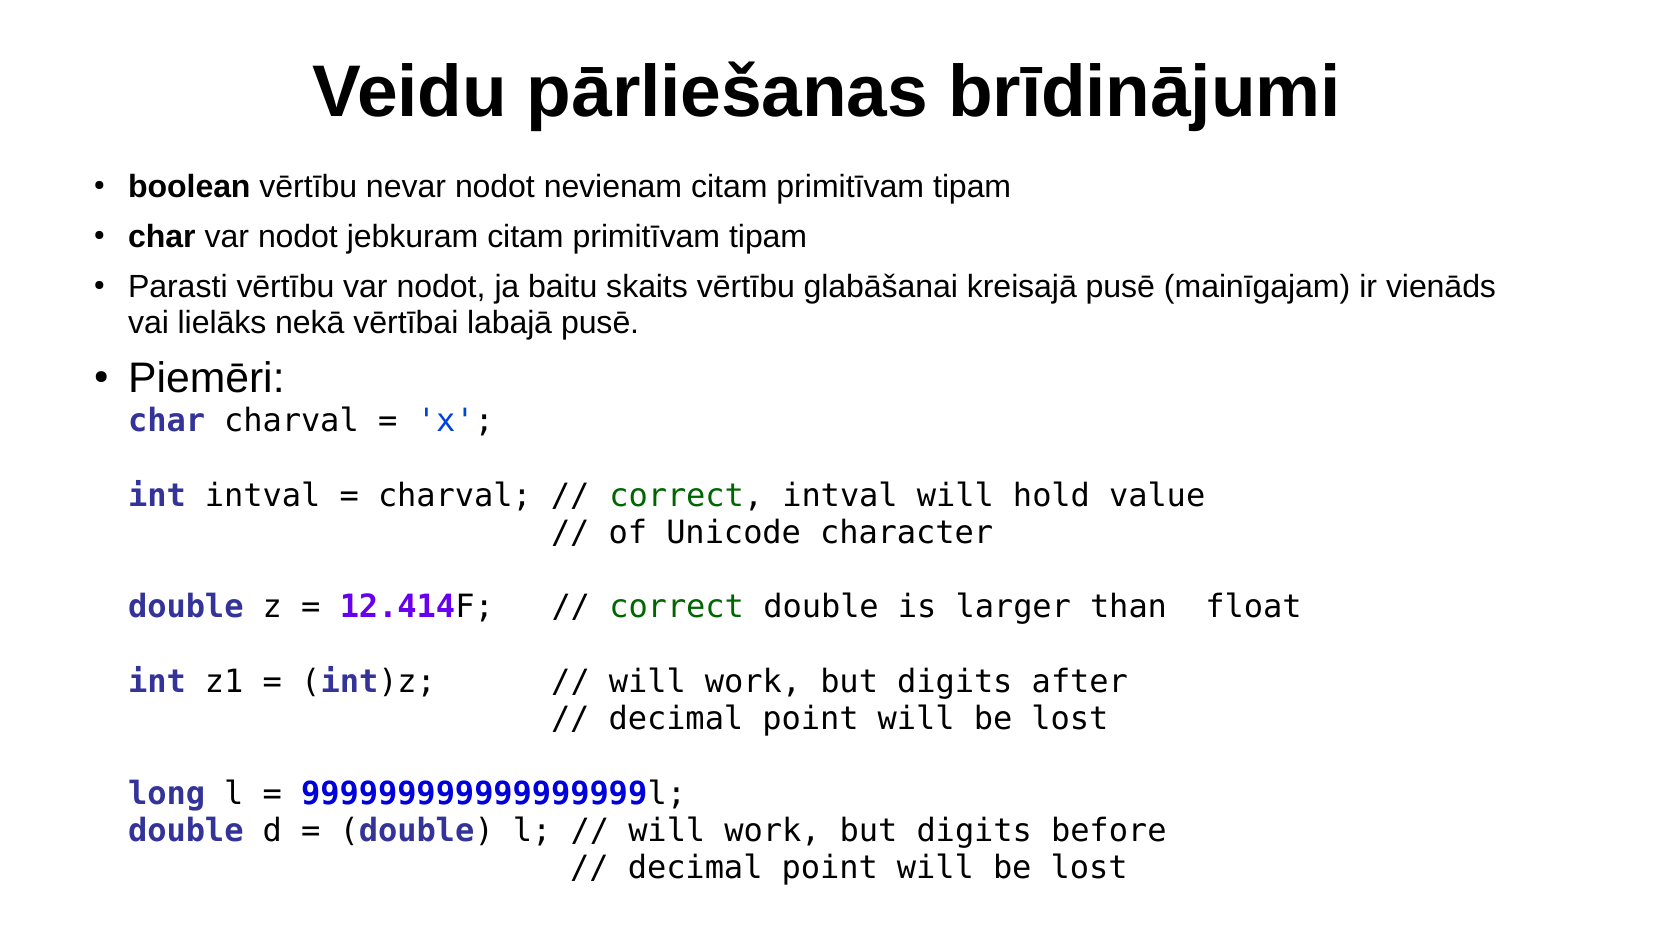

# Veidu pārliešanas brīdinājumi
boolean vērtību nevar nodot nevienam citam primitīvam tipam
char var nodot jebkuram citam primitīvam tipam
Parasti vērtību var nodot, ja baitu skaits vērtību glabāšanai kreisajā pusē (mainīgajam) ir vienāds vai lielāks nekā vērtībai labajā pusē.
Piemēri:
char charval = 'x';
int intval = charval; // correct, intval will hold value
 // of Unicode character
double z = 12.414F; // correct double is larger than float
int z1 = (int)z; // will work, but digits after
 // decimal point will be lost
long l = 999999999999999999l;
double d = (double) l; // will work, but digits before
 // decimal point will be lost